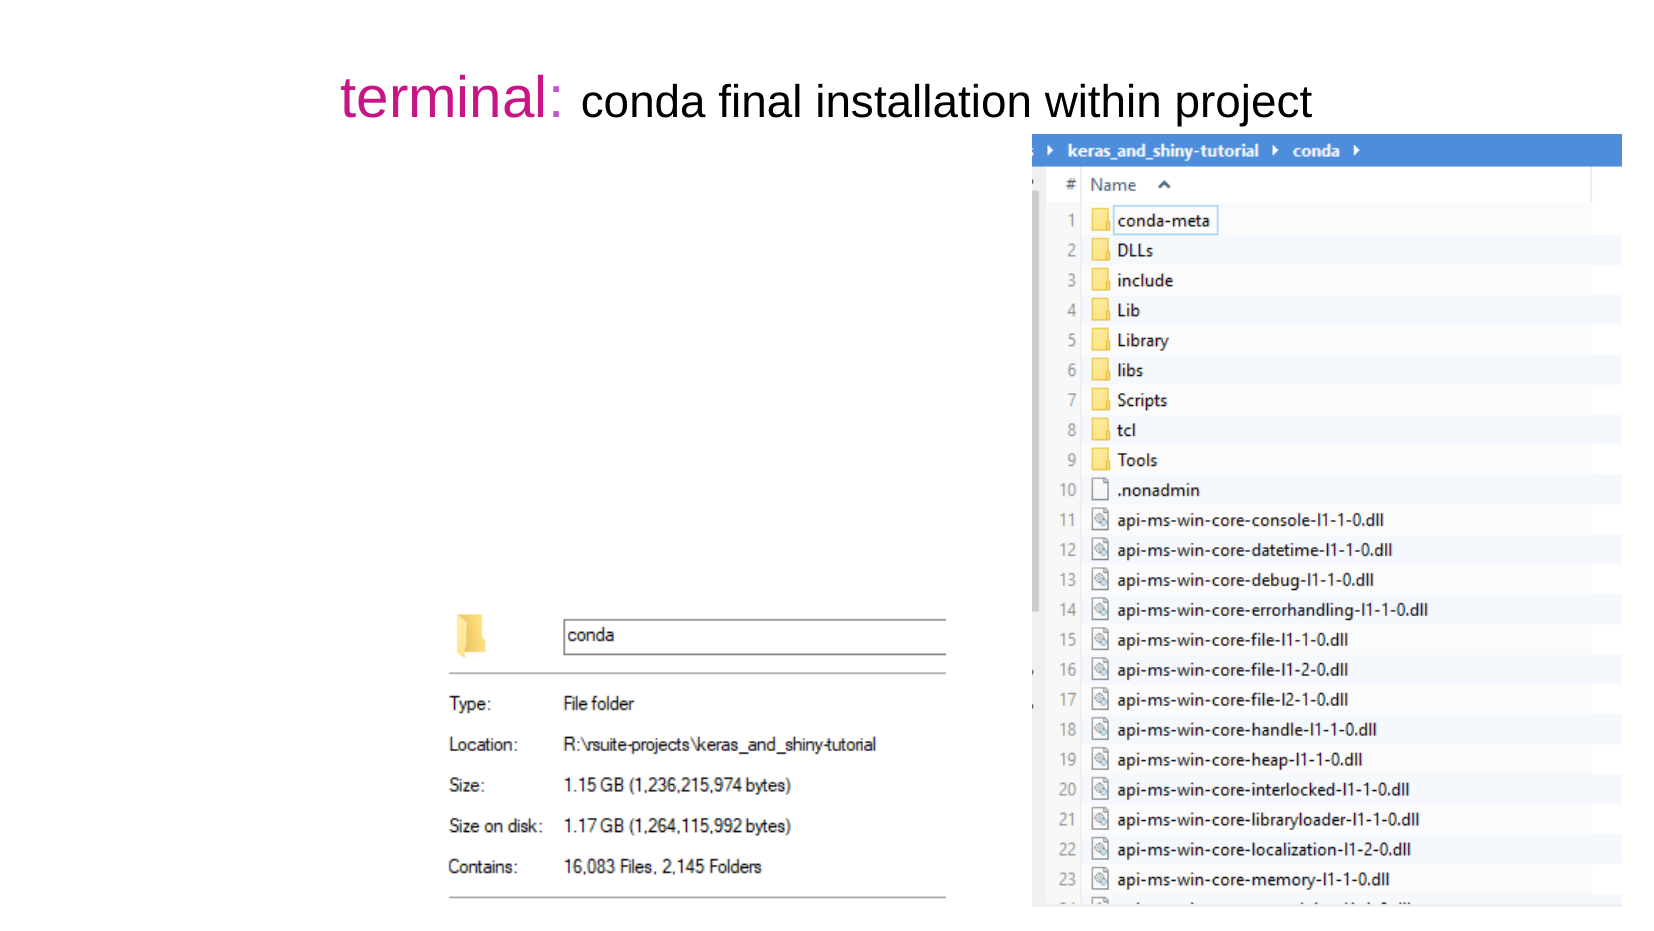

# terminal: conda final installation within project